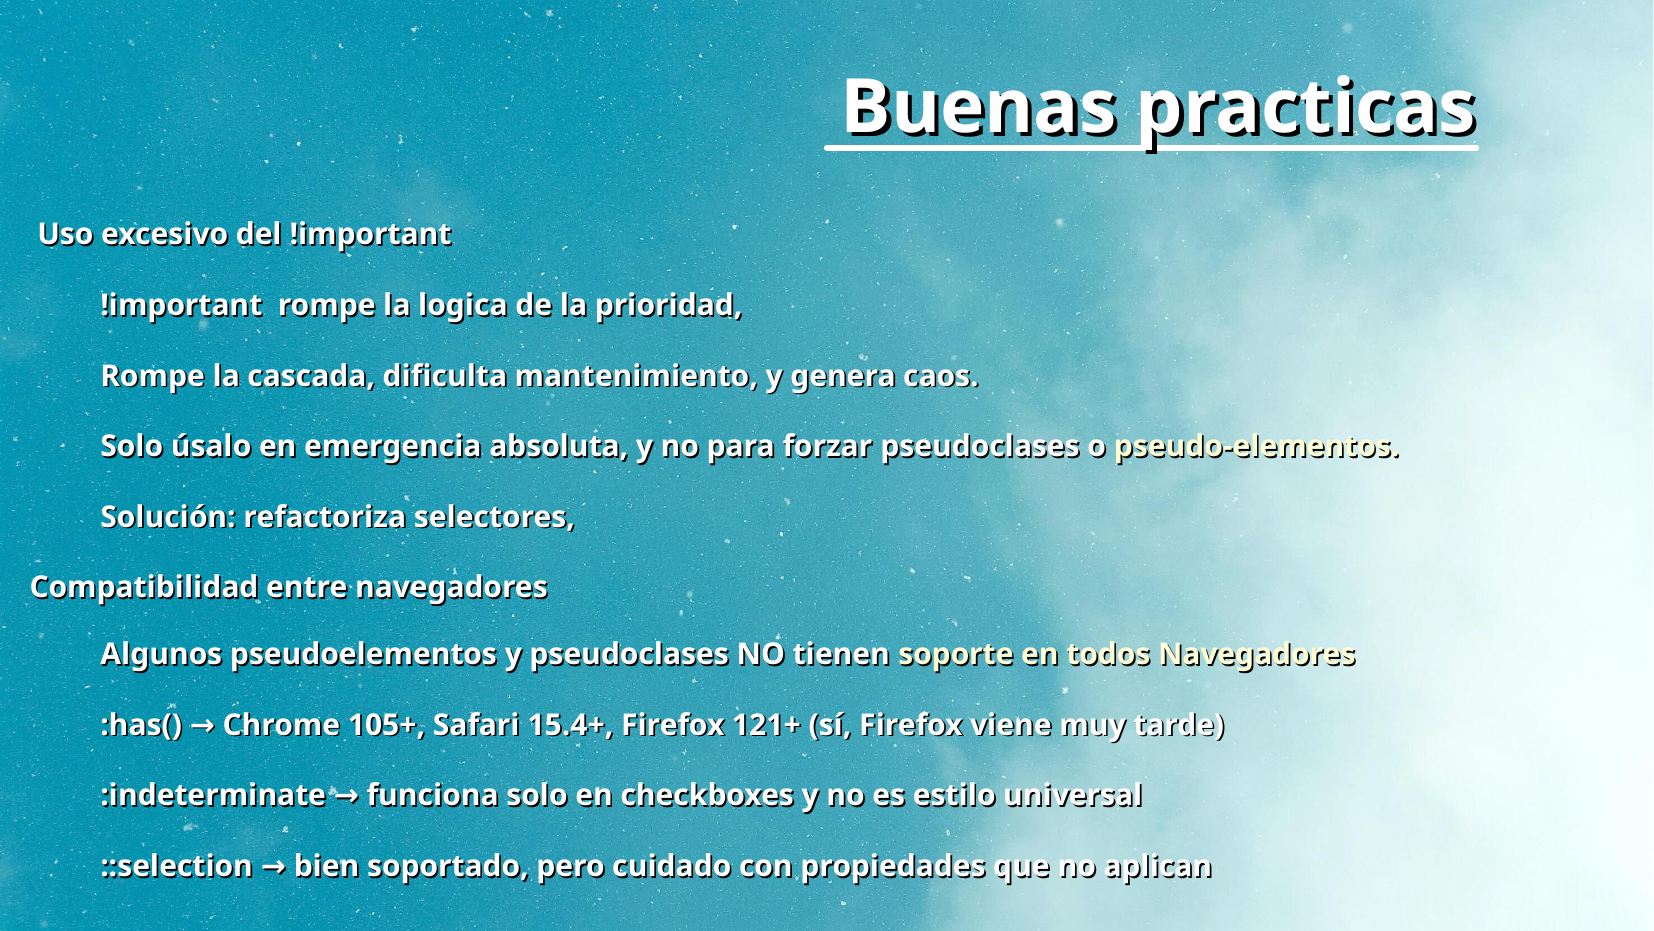

# Buenas practicas
 Uso excesivo del !important
	!important rompe la logica de la prioridad,
	Rompe la cascada, dificulta mantenimiento, y genera caos.
	Solo úsalo en emergencia absoluta, y no para forzar pseudoclases o pseudo-elementos.
	Solución: refactoriza selectores,
Compatibilidad entre navegadores
	Algunos pseudoelementos y pseudoclases NO tienen soporte en todos Navegadores
	:has() → Chrome 105+, Safari 15.4+, Firefox 121+ (sí, Firefox viene muy tarde)
	:indeterminate → funciona solo en checkboxes y no es estilo universal
	::selection → bien soportado, pero cuidado con propiedades que no aplican